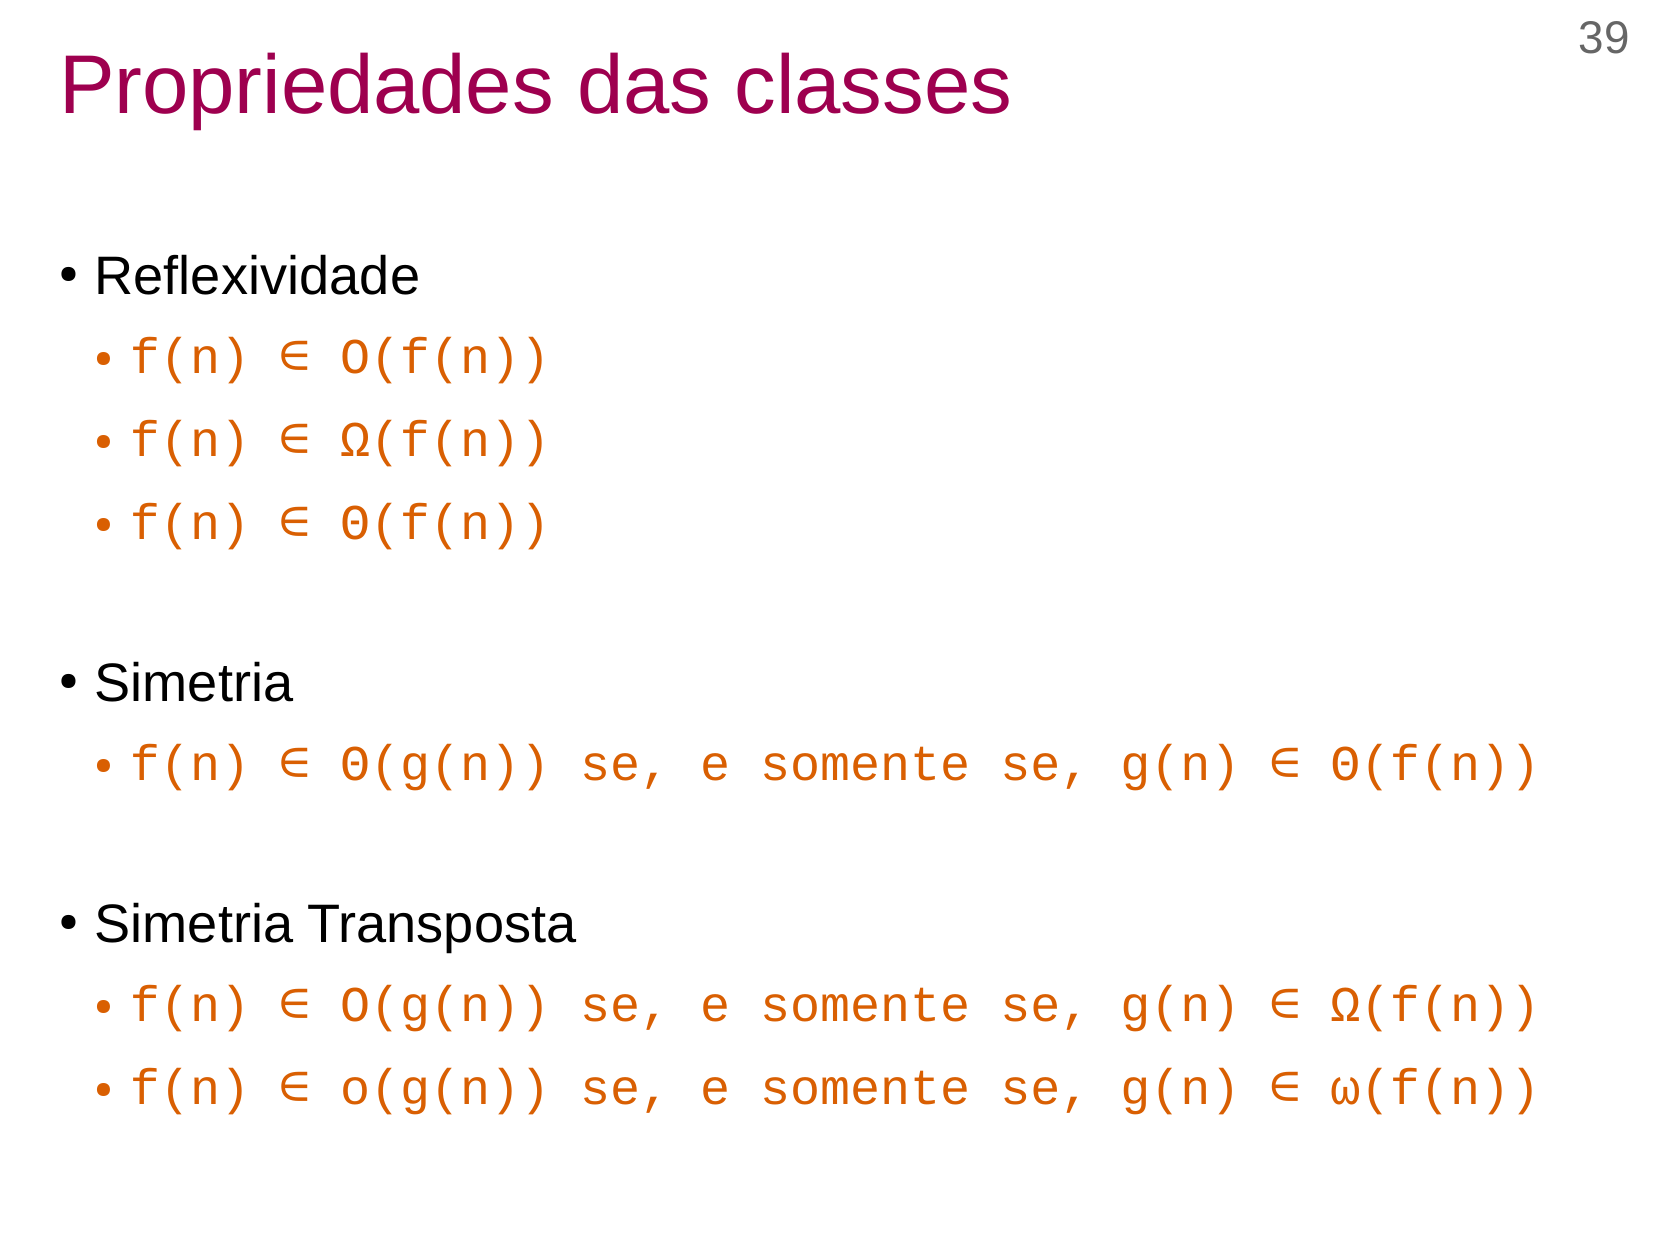

39
# Propriedades das classes
Reflexividade
f(n) ∈ O(f(n))
f(n) ∈ Ω(f(n))
f(n) ∈ Θ(f(n))
Simetria
f(n) ∈ Θ(g(n)) se, e somente se, g(n) ∈ Θ(f(n))
Simetria Transposta
f(n) ∈ O(g(n)) se, e somente se, g(n) ∈ Ω(f(n))
f(n) ∈ o(g(n)) se, e somente se, g(n) ∈ ω(f(n))